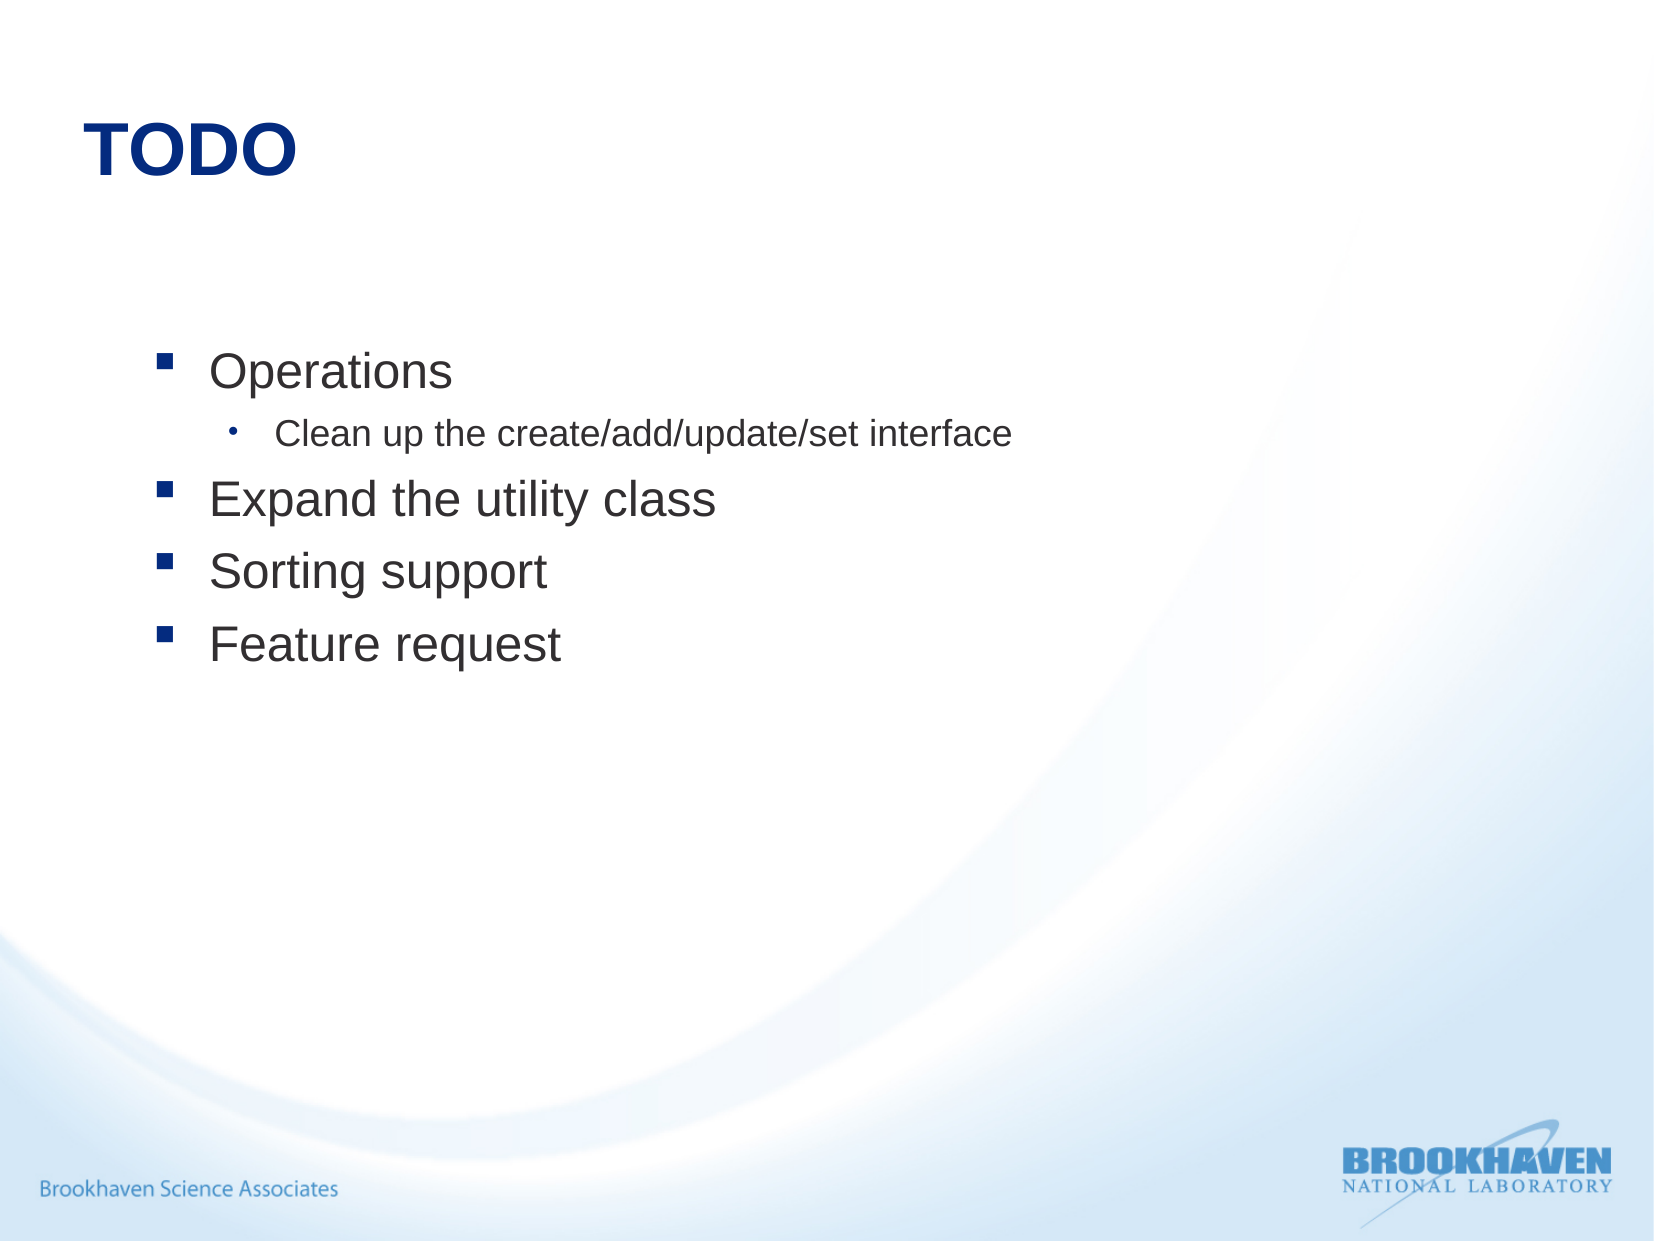

# TODO
Operations
Clean up the create/add/update/set interface
Expand the utility class
Sorting support
Feature request